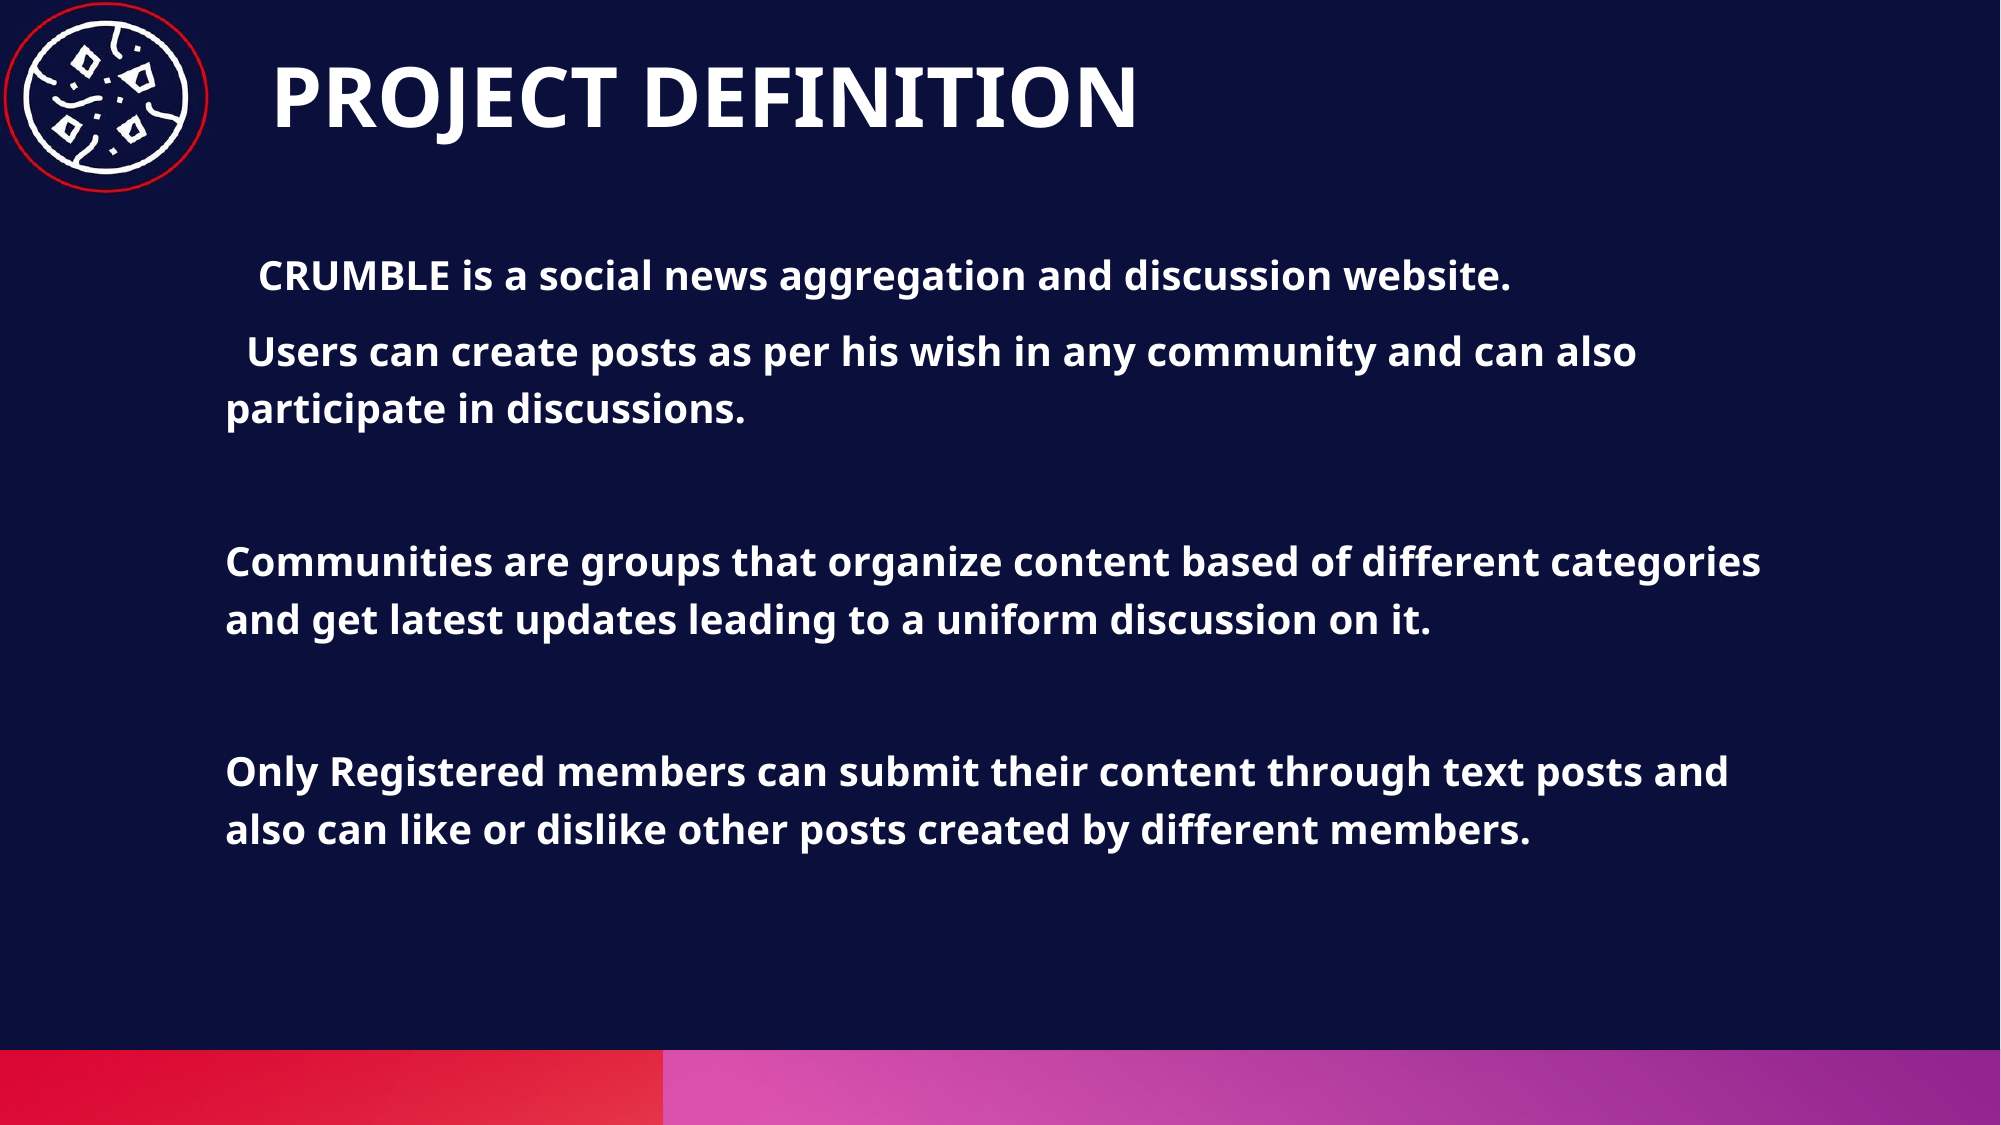

# PROJECT DEFINITION
CRUMBLE is a social news aggregation and discussion website.
 Users can create posts as per his wish in any community and can also participate in discussions.
Communities are groups that organize content based of different categories and get latest updates leading to a uniform discussion on it.
Only Registered members can submit their content through text posts and also can like or dislike other posts created by different members.